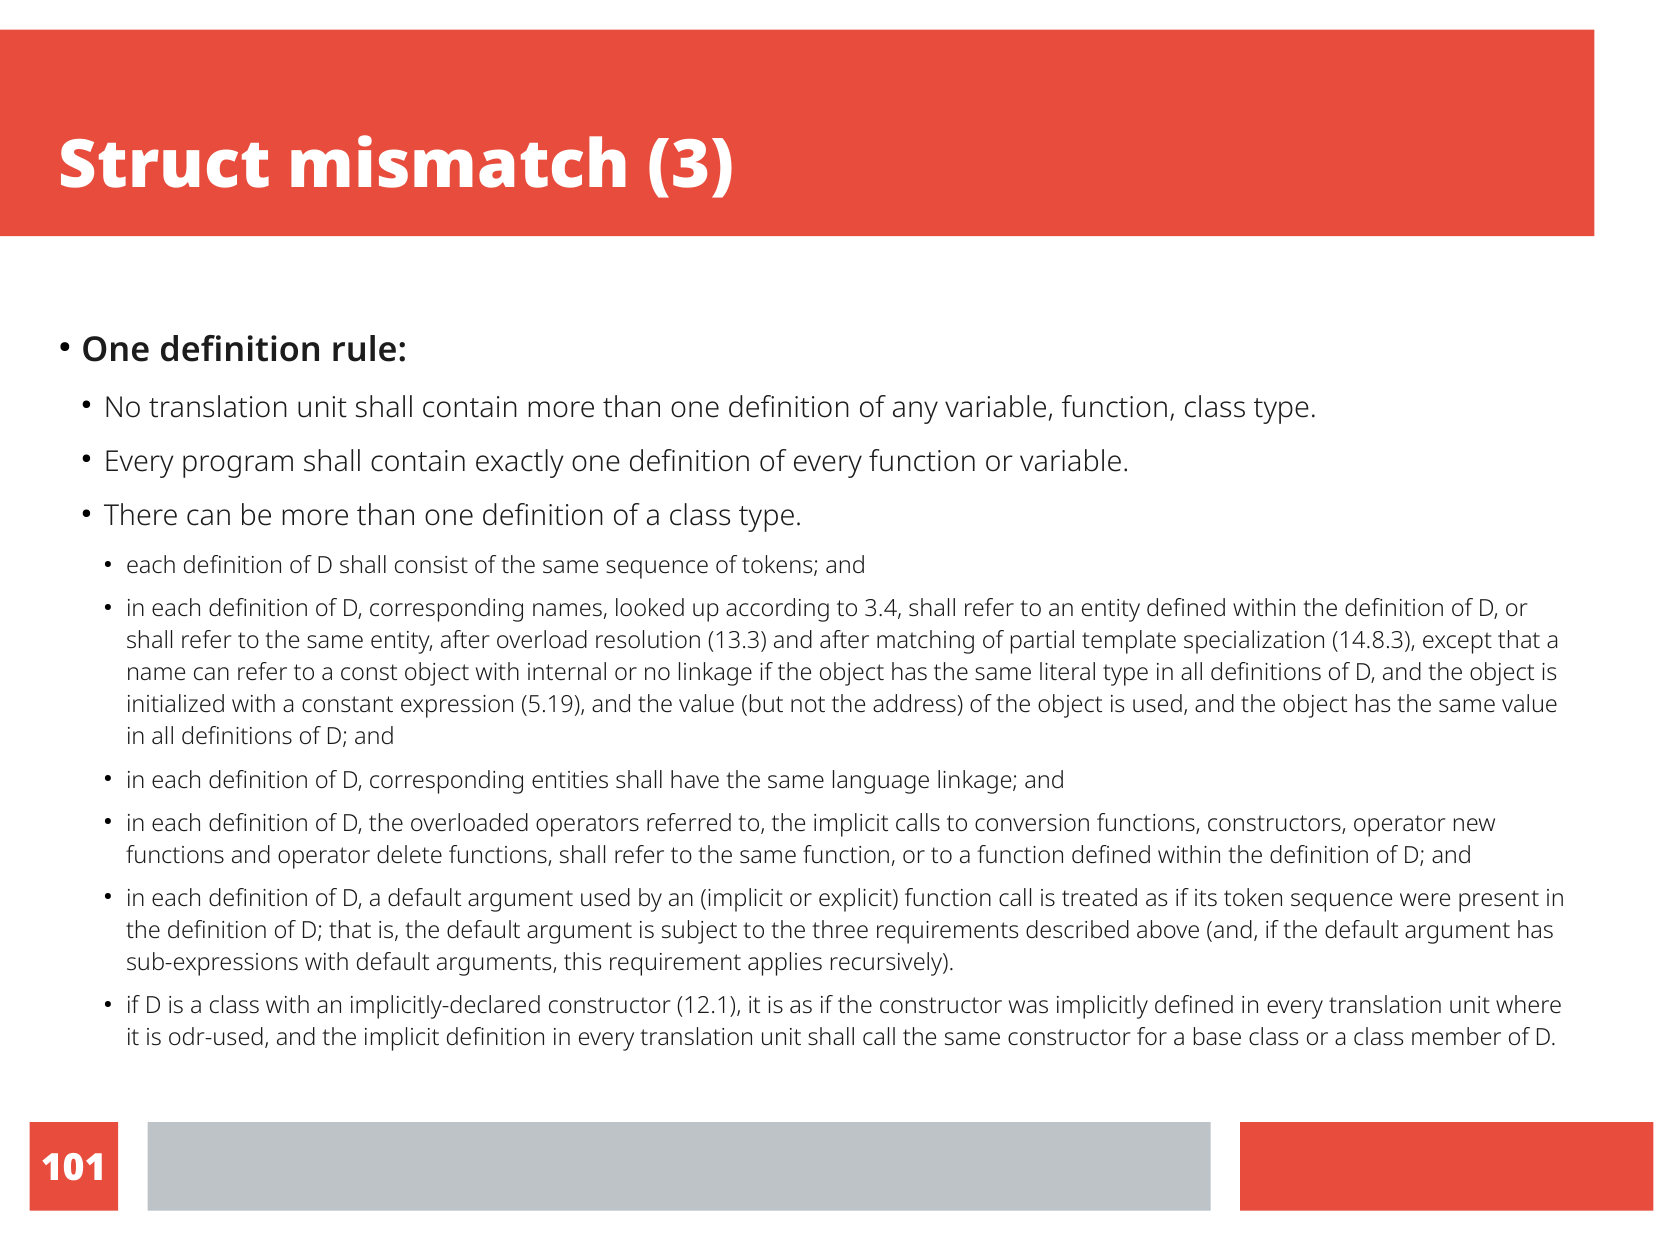

# Struct mismatch (3)
One definition rule:
No translation unit shall contain more than one definition of any variable, function, class type.
Every program shall contain exactly one definition of every function or variable.
There can be more than one definition of a class type.
each definition of D shall consist of the same sequence of tokens; and
in each definition of D, corresponding names, looked up according to 3.4, shall refer to an entity defined within the definition of D, or shall refer to the same entity, after overload resolution (13.3) and after matching of partial template specialization (14.8.3), except that a name can refer to a const object with internal or no linkage if the object has the same literal type in all definitions of D, and the object is initialized with a constant expression (5.19), and the value (but not the address) of the object is used, and the object has the same value in all definitions of D; and
in each definition of D, corresponding entities shall have the same language linkage; and
in each definition of D, the overloaded operators referred to, the implicit calls to conversion functions, constructors, operator new functions and operator delete functions, shall refer to the same function, or to a function defined within the definition of D; and
in each definition of D, a default argument used by an (implicit or explicit) function call is treated as if its token sequence were present in the definition of D; that is, the default argument is subject to the three requirements described above (and, if the default argument has sub-expressions with default arguments, this requirement applies recursively).
if D is a class with an implicitly-declared constructor (12.1), it is as if the constructor was implicitly defined in every translation unit where it is odr-used, and the implicit definition in every translation unit shall call the same constructor for a base class or a class member of D.
101